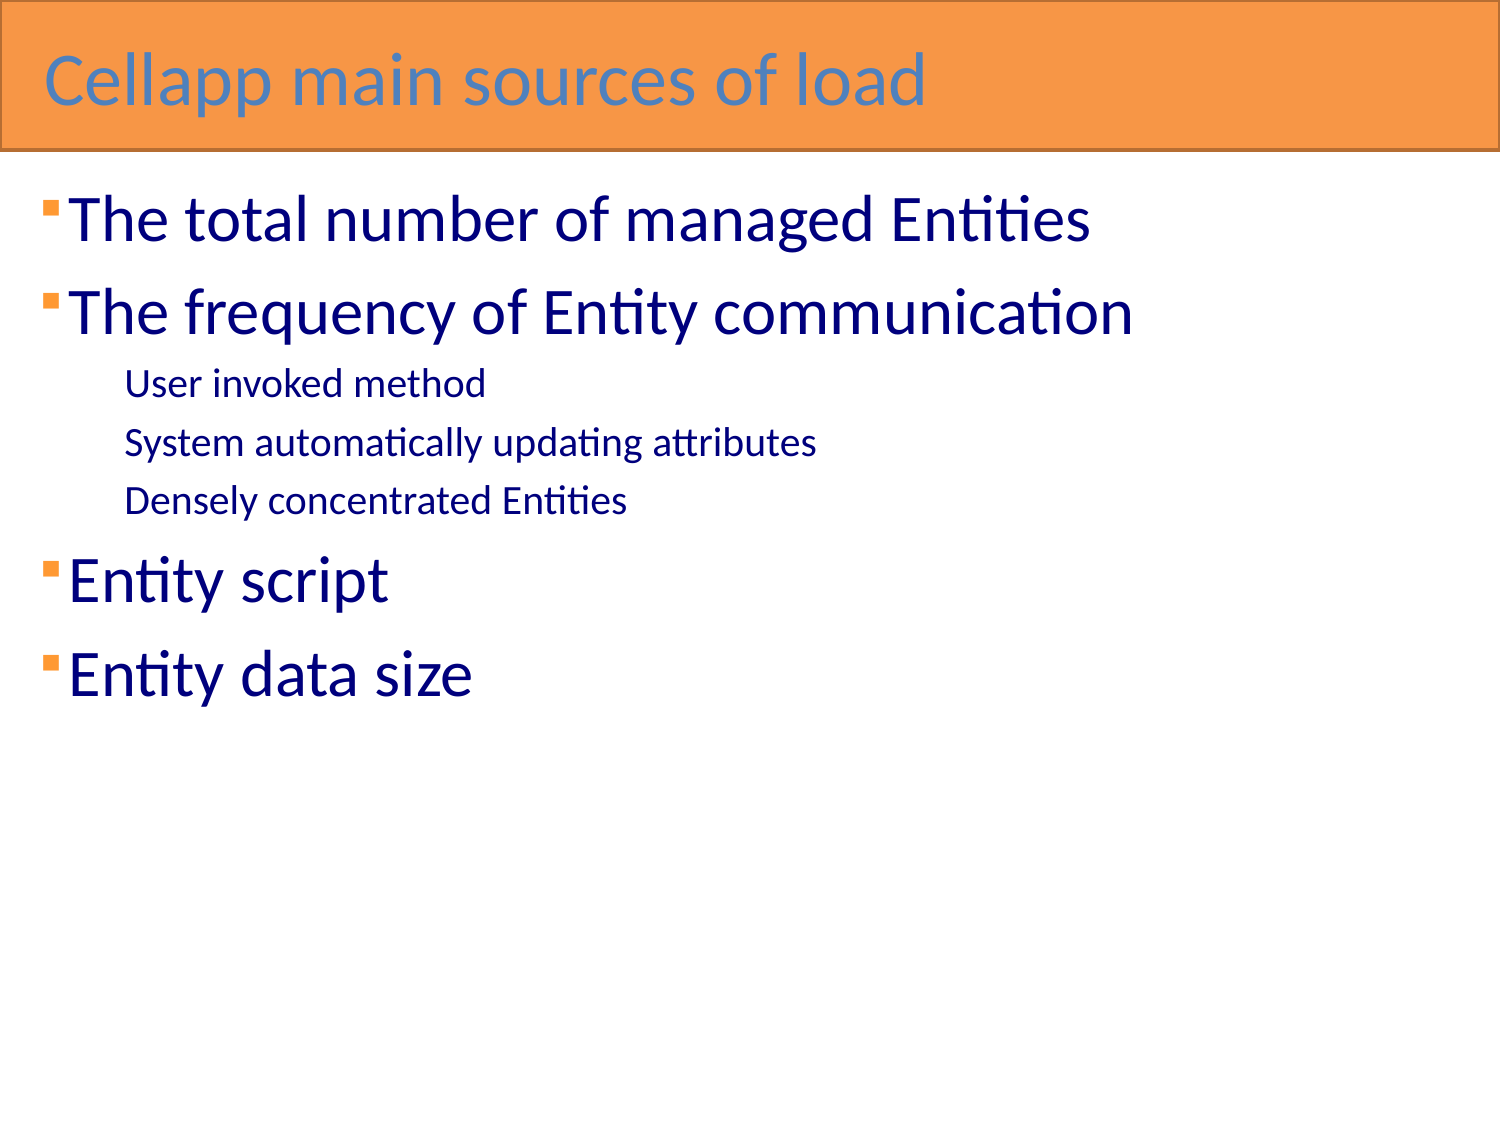

# Cellapp main sources of load
The total number of managed Entities
The frequency of Entity communication
 User invoked method
 System automatically updating attributes
 Densely concentrated Entities
Entity script
Entity data size